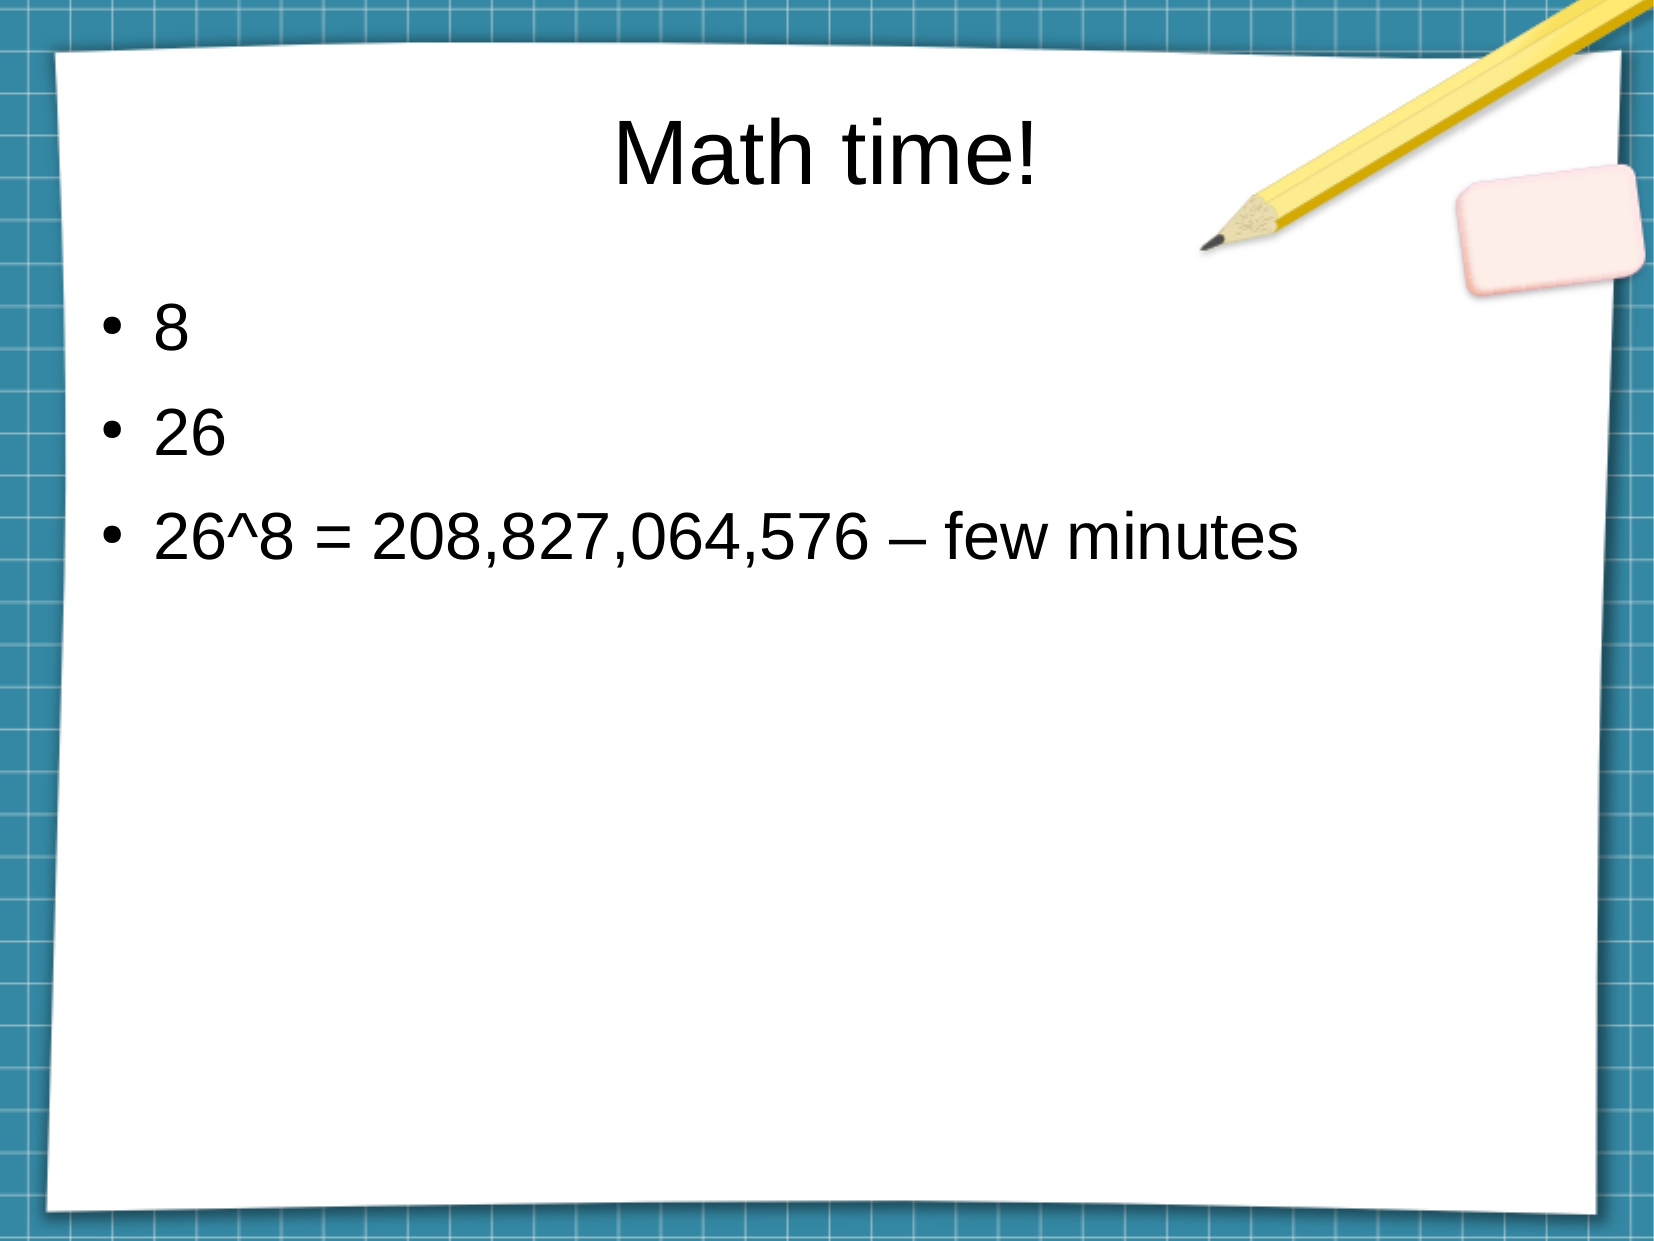

# Math time!
8
26
26^8 = 208,827,064,576 – few minutes